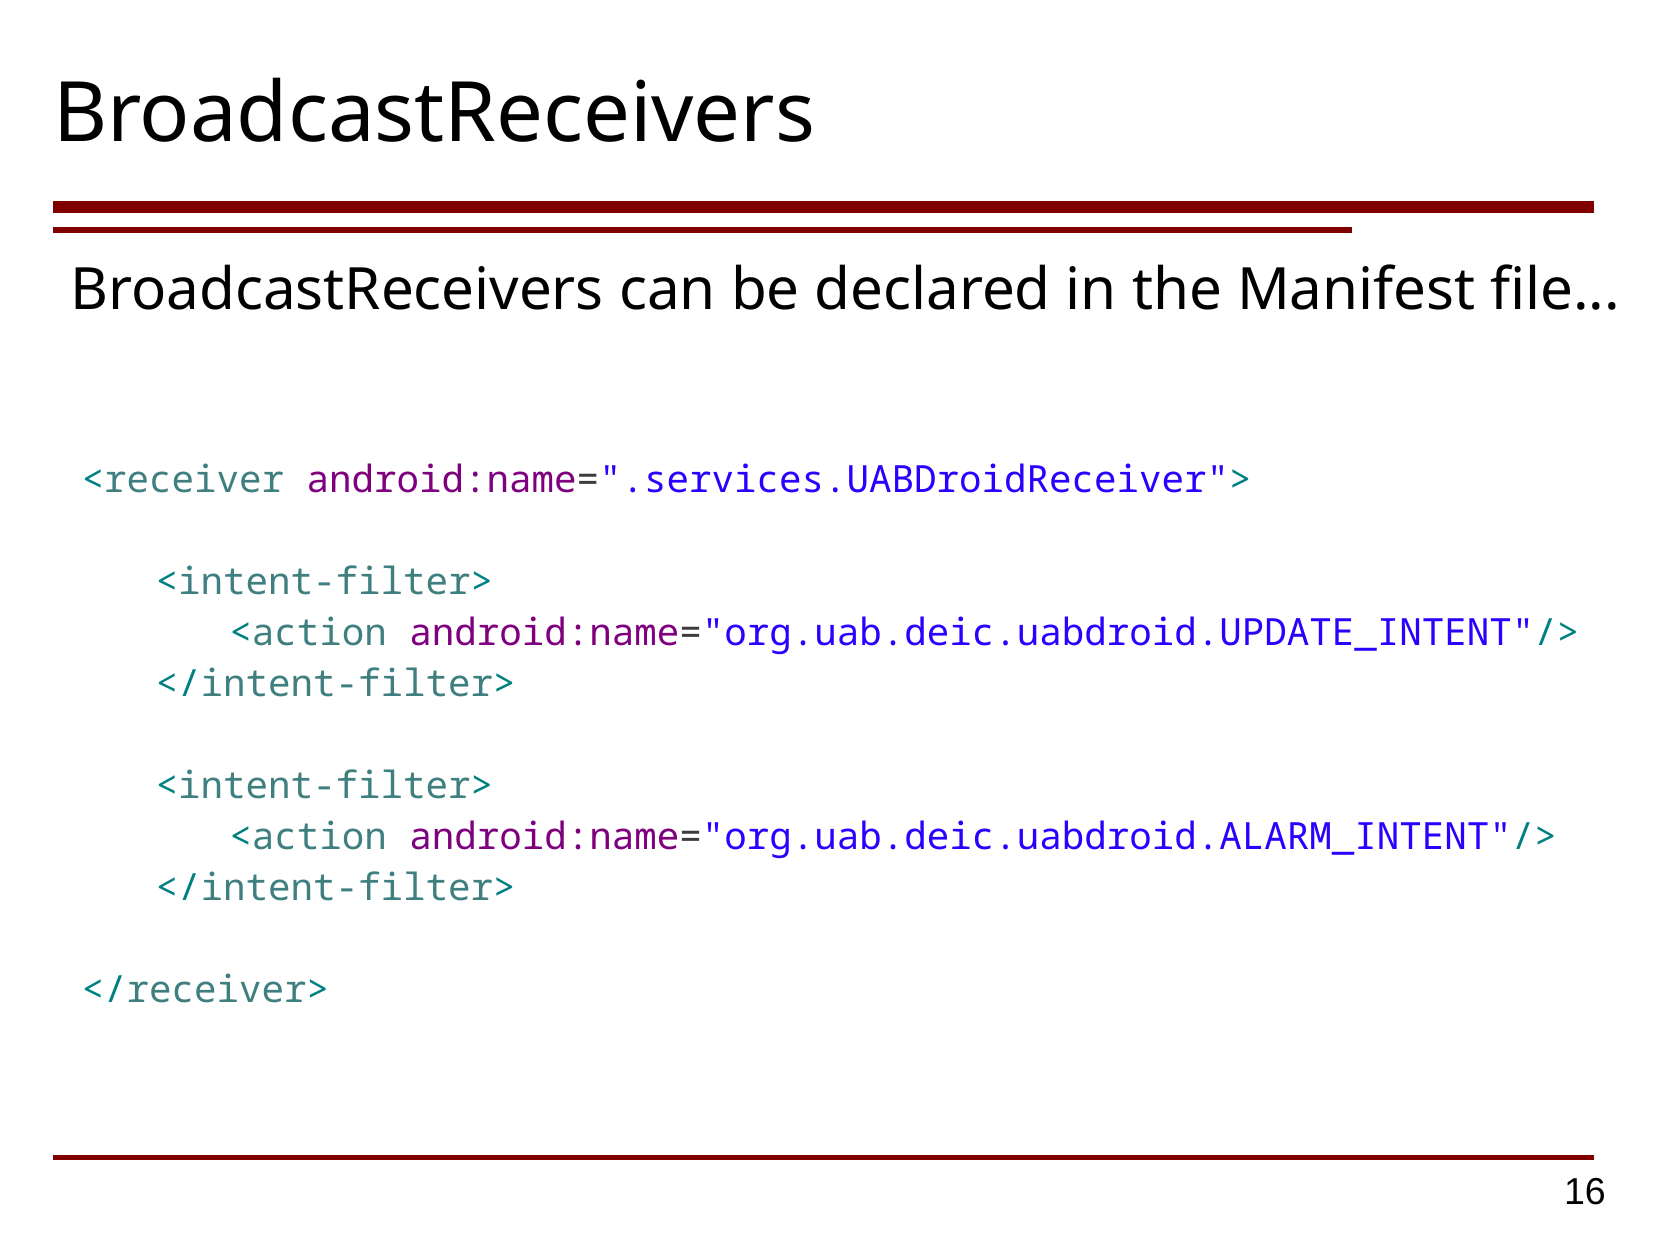

# BroadcastReceivers
BroadcastReceivers can be declared in the Manifest file...
<receiver android:name=".services.UABDroidReceiver">
	<intent-filter>
		<action android:name="org.uab.deic.uabdroid.UPDATE_INTENT"/>
	</intent-filter>
	<intent-filter>
		<action android:name="org.uab.deic.uabdroid.ALARM_INTENT"/>
	</intent-filter>
</receiver>